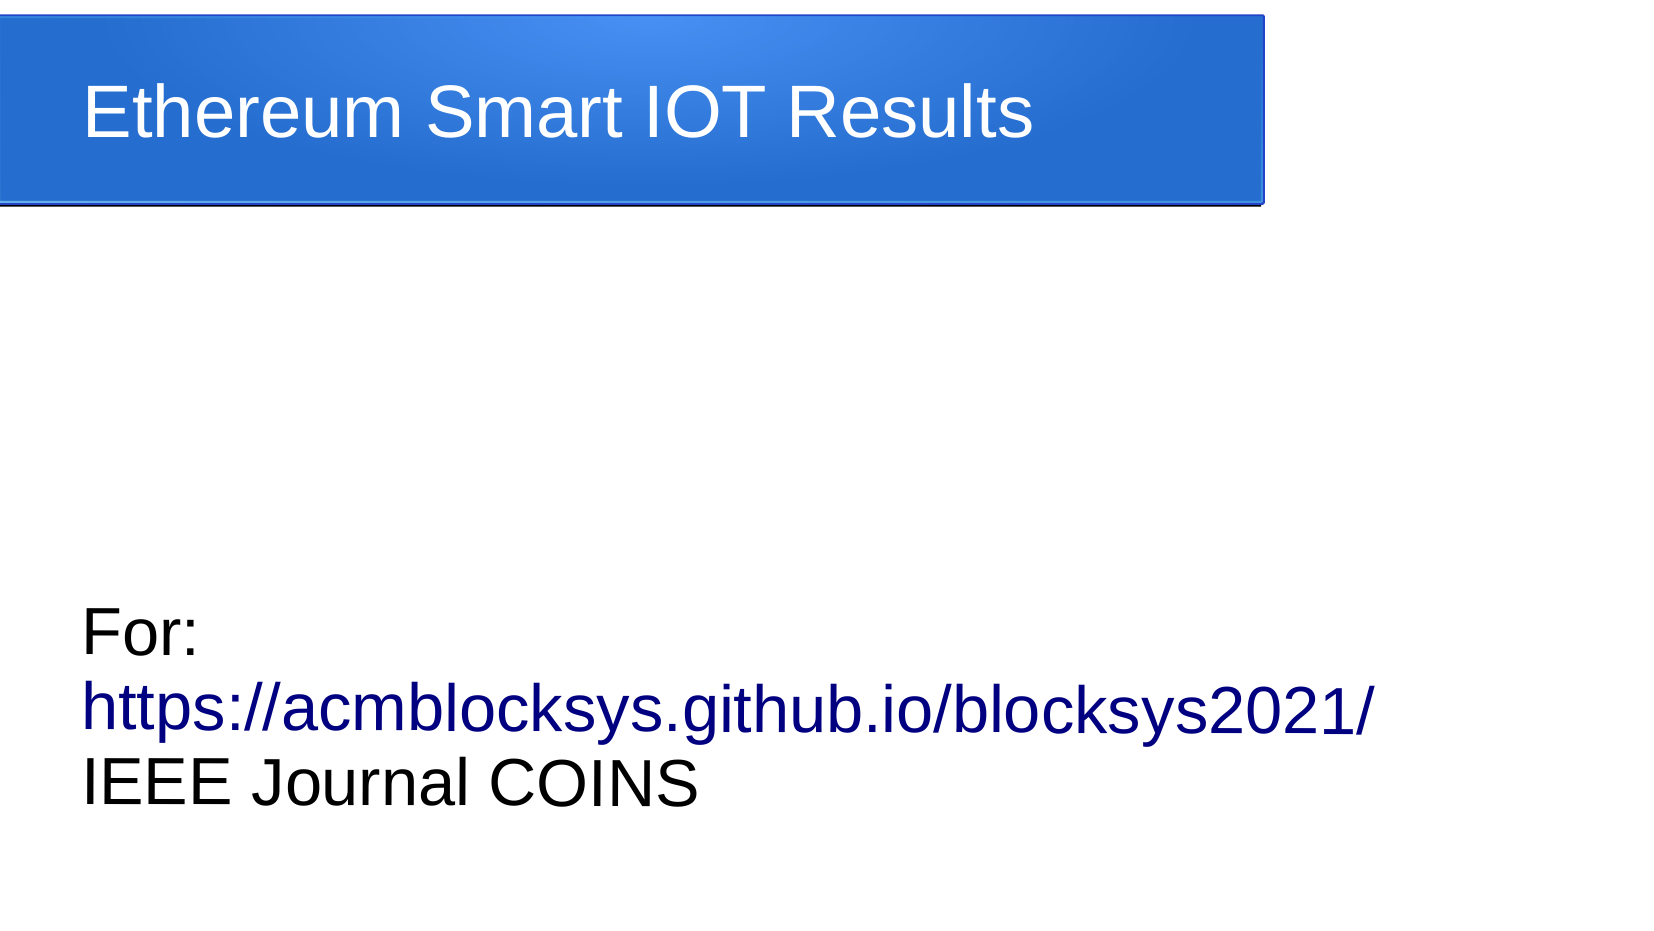

# Ethereum Smart IOT Results
For:
https://acmblocksys.github.io/blocksys2021/
IEEE Journal COINS